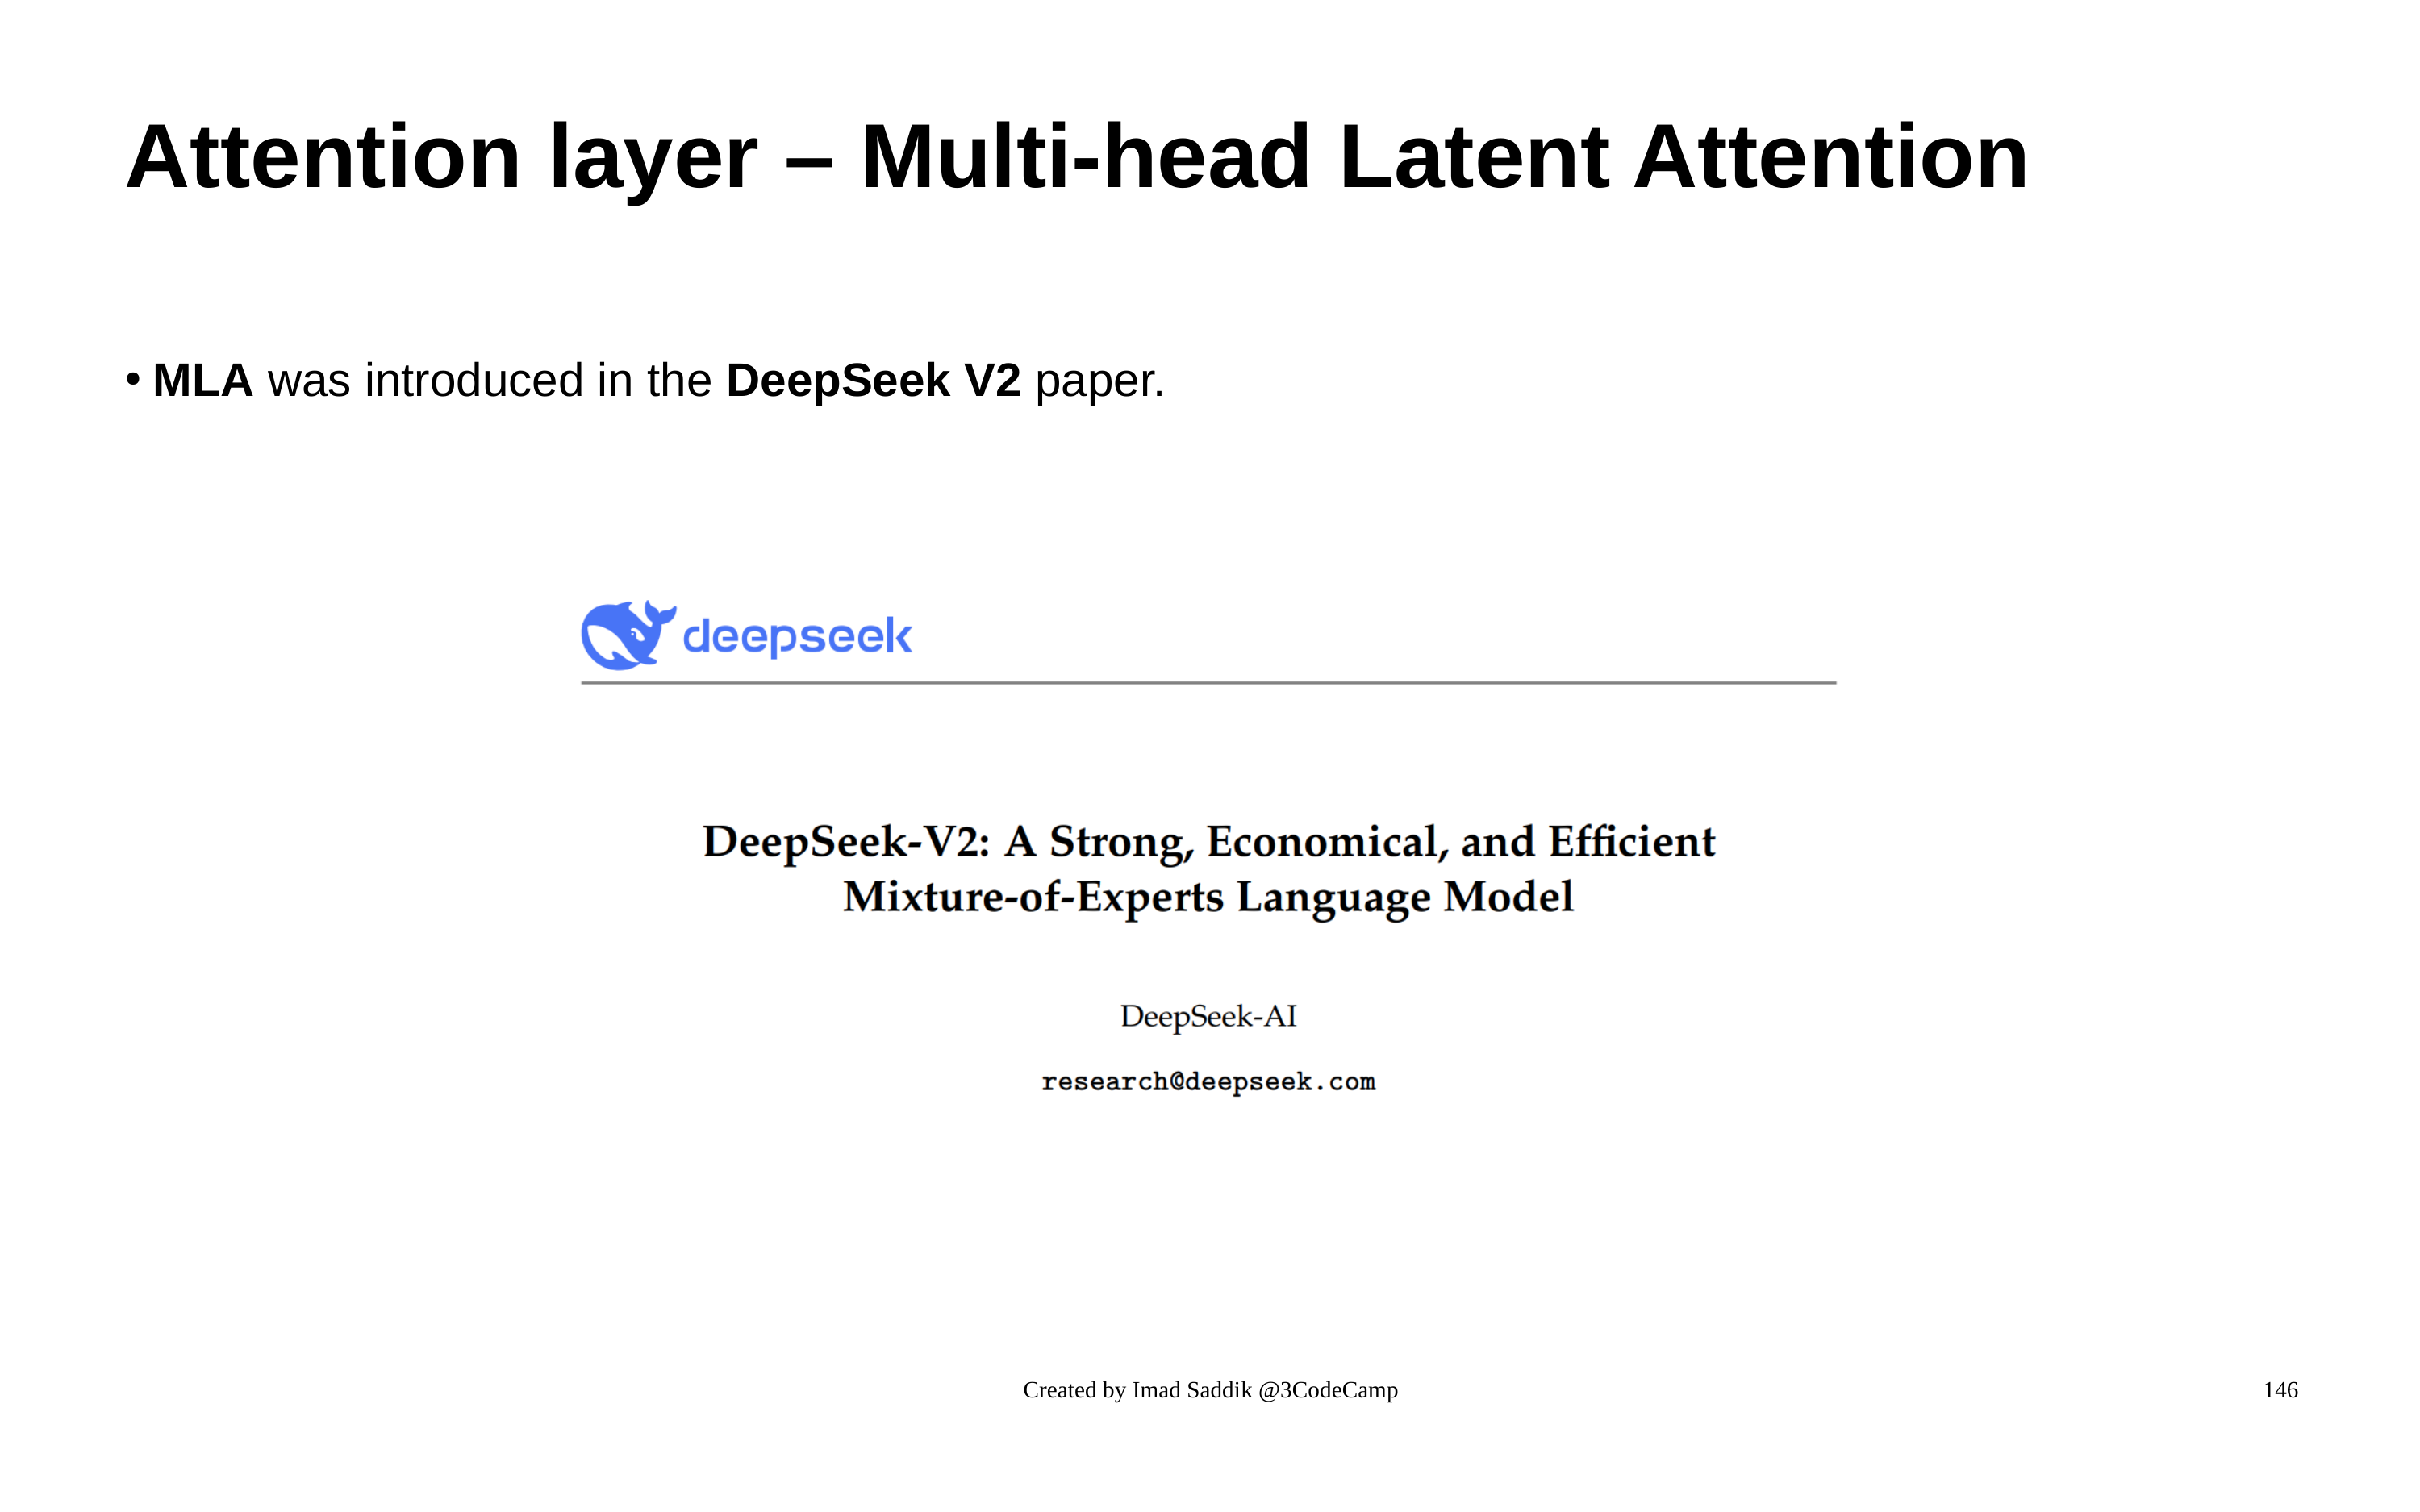

Attention layer – Multi-head Latent Attention
MLA was introduced in the DeepSeek V2 paper.
Created by Imad Saddik @3CodeCamp
146